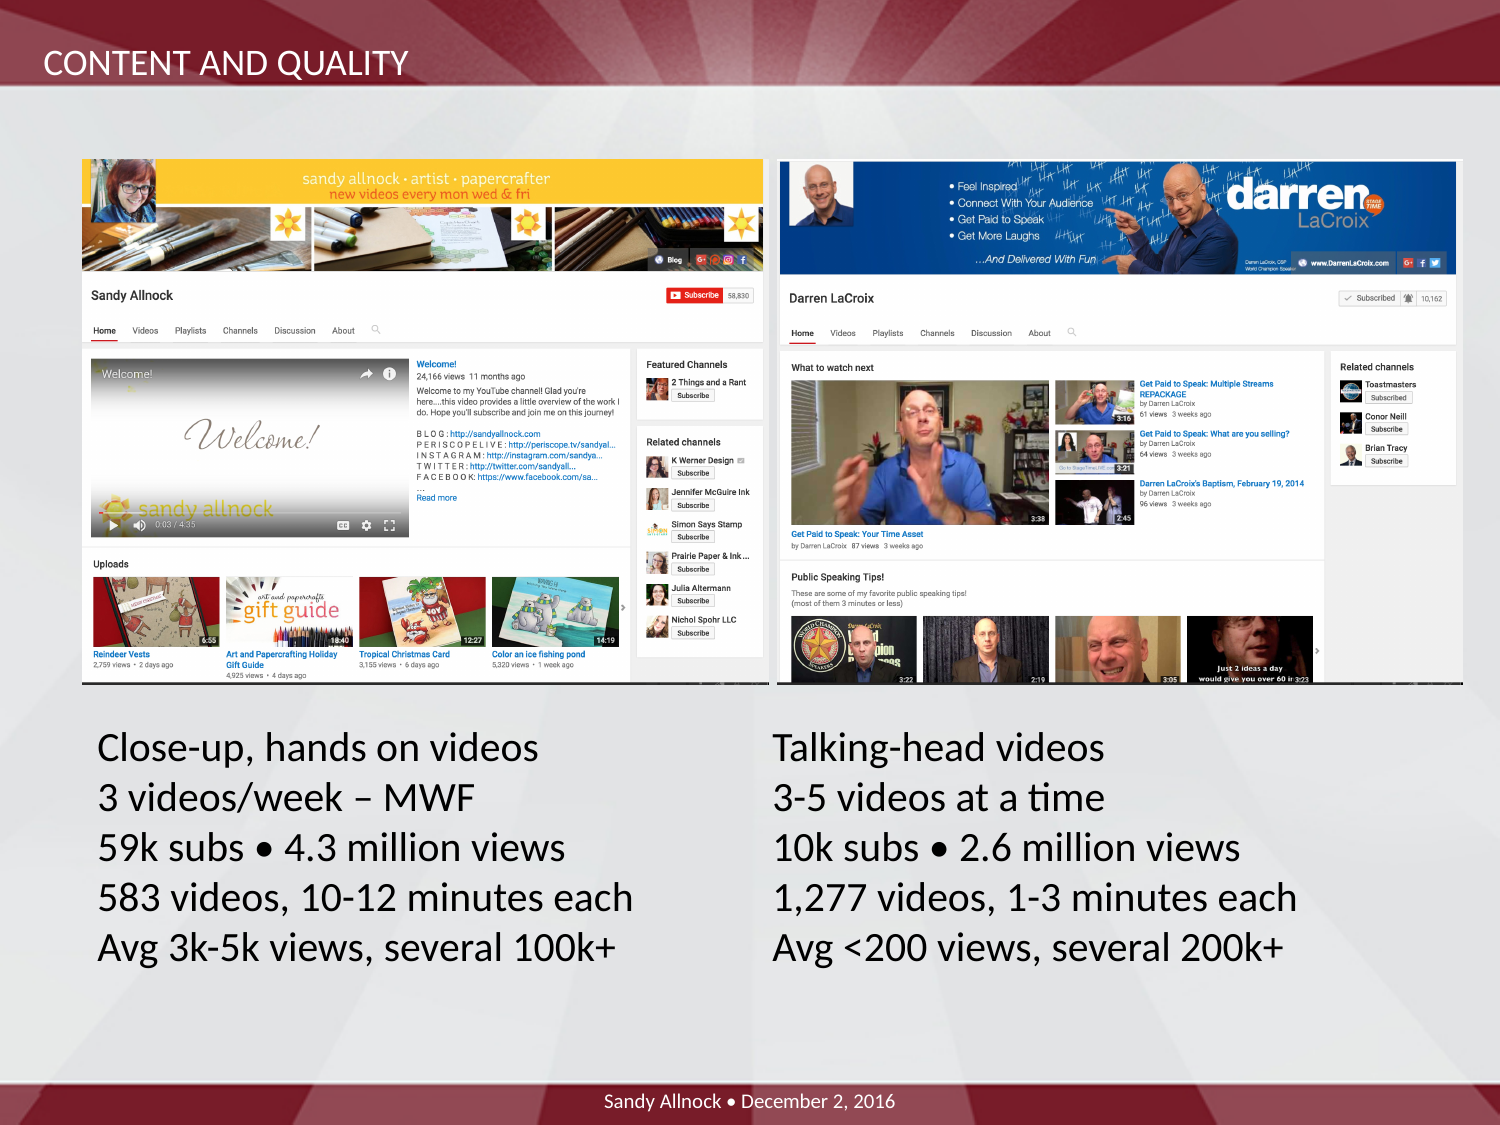

CONTENT AND QUALITY
Close-up, hands on videos				Talking-head videos
3 videos/week – MWF				3-5 videos at a time
59k subs • 4.3 million views 			10k subs • 2.6 million views
583 videos, 10-12 minutes each		1,277 videos, 1-3 minutes each
Avg 3k-5k views, several 100k+			Avg <200 views, several 200k+
Sandy Allnock • December 2, 2016